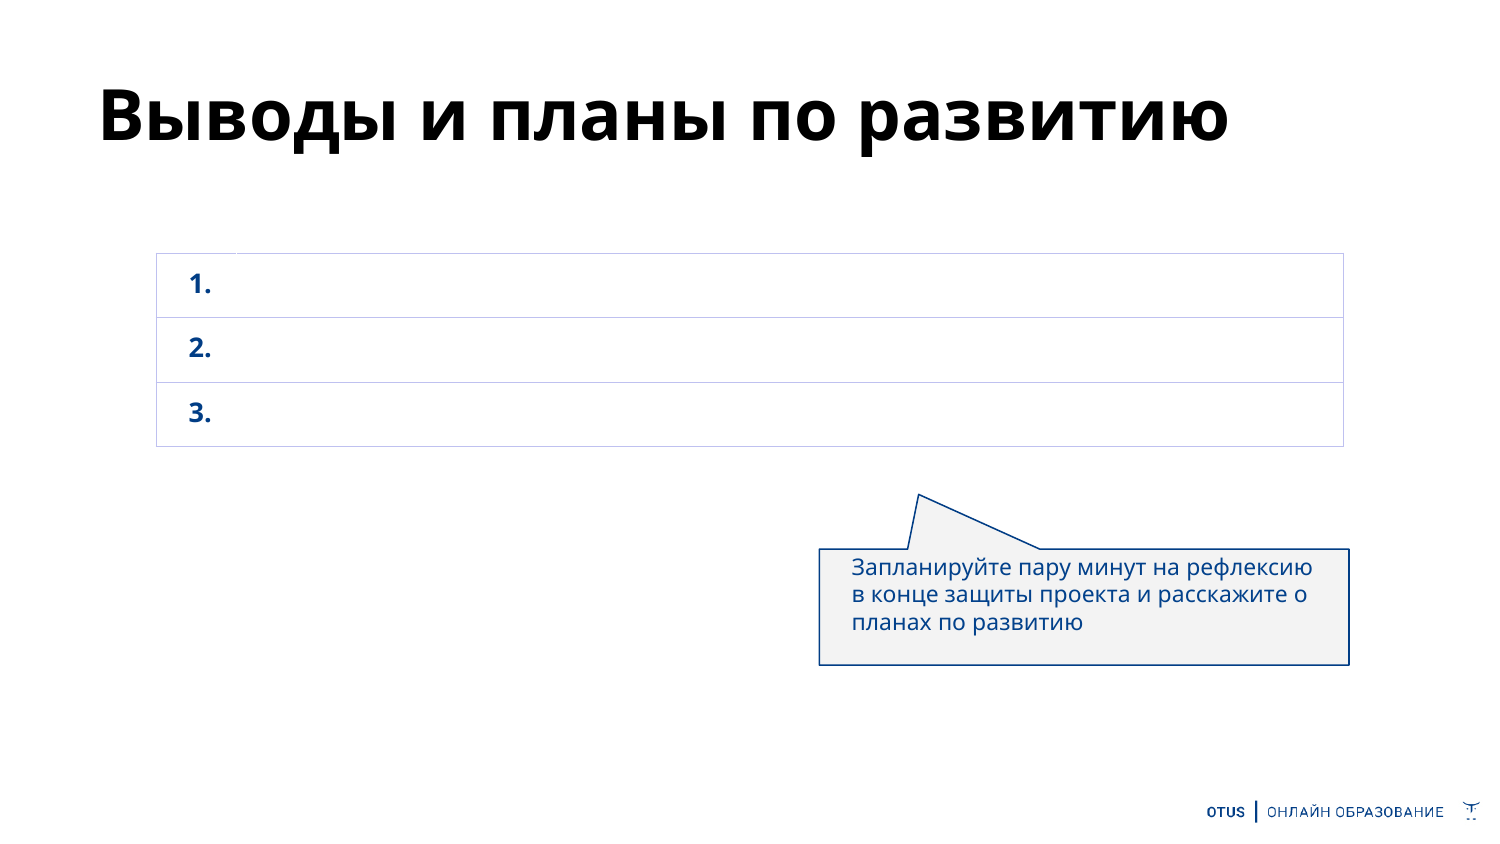

# Выводы и планы по развитию
| 1. | |
| --- | --- |
| 2. | |
| 3. | |
Запланируйте пару минут на рефлексию в конце защиты проекта и расскажите о планах по развитию